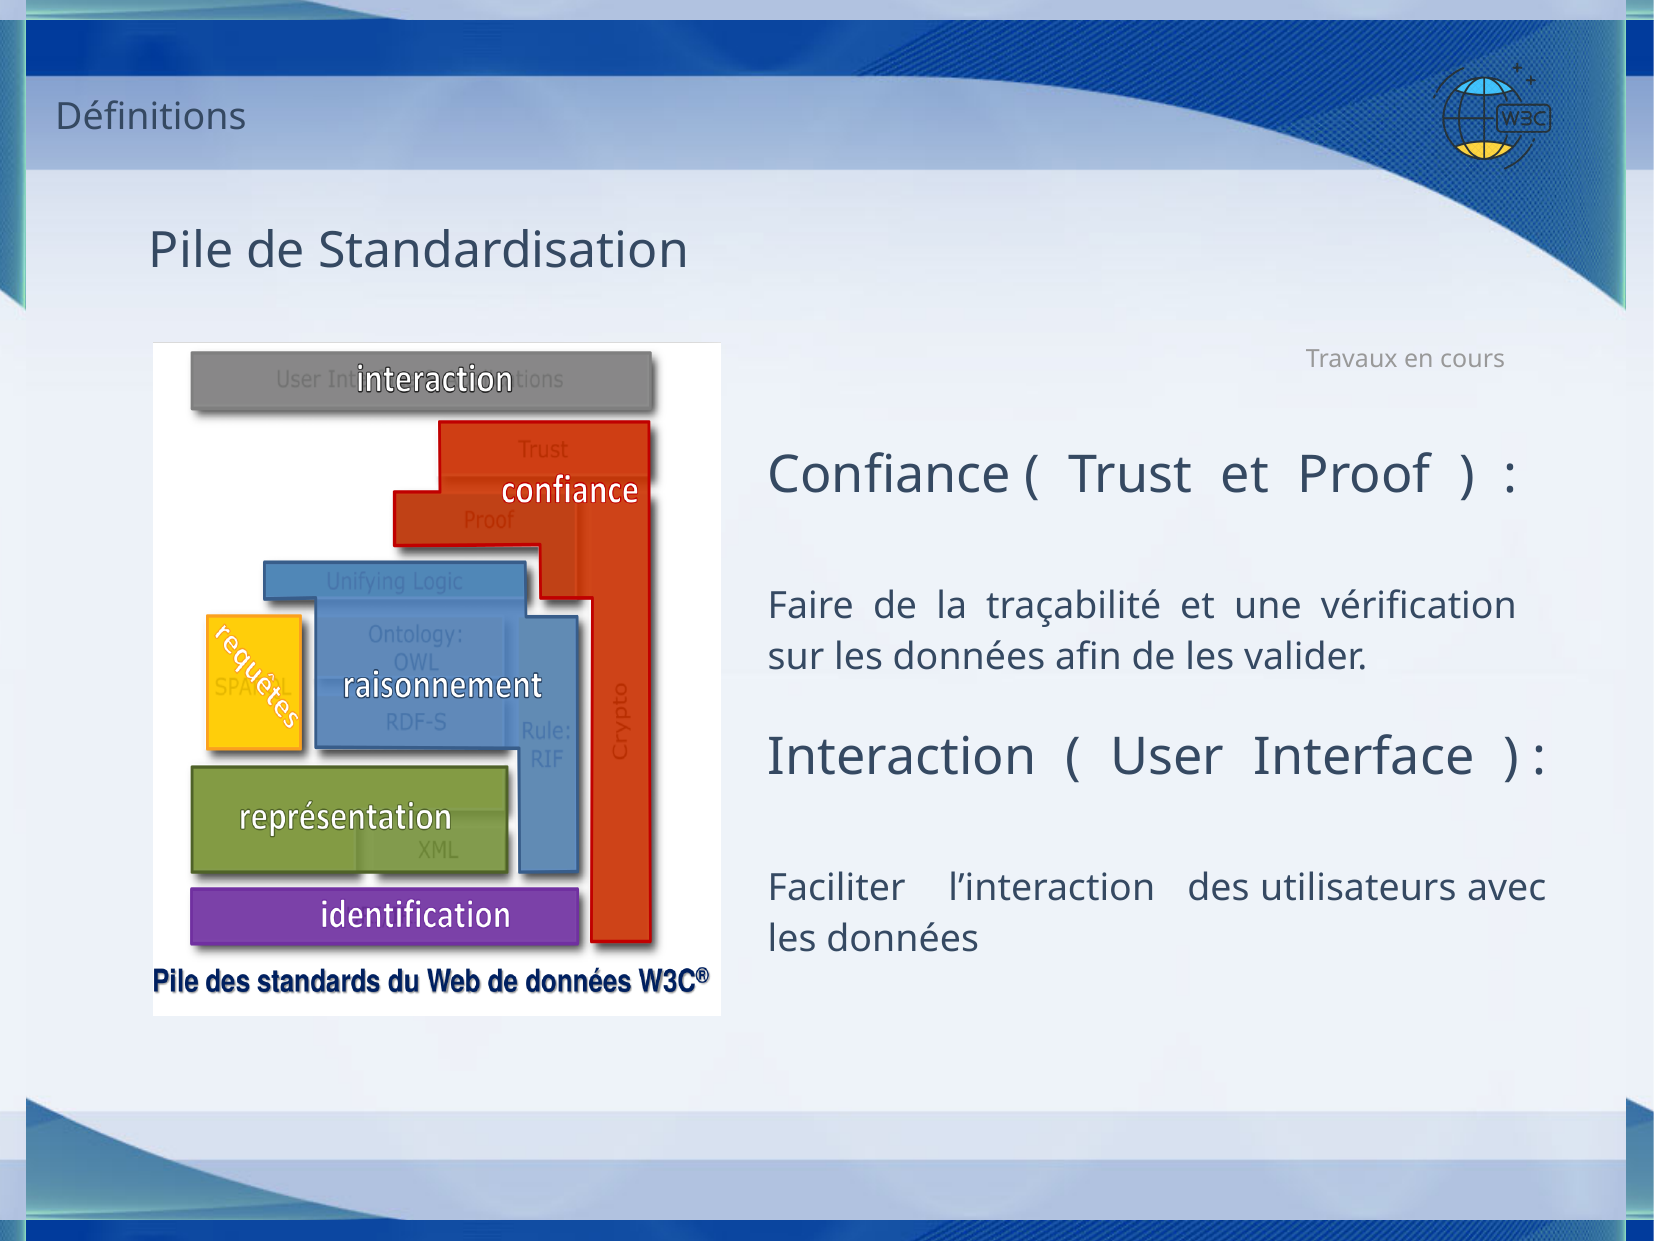

Définitions
# Pile de Standardisation
Travaux en cours
Confiance ( Trust et Proof ) :
Faire de la traçabilité et une vérification sur les données afin de les valider.
Interaction ( User Interface ) :
Faciliter l’interaction des utilisateurs avec les données